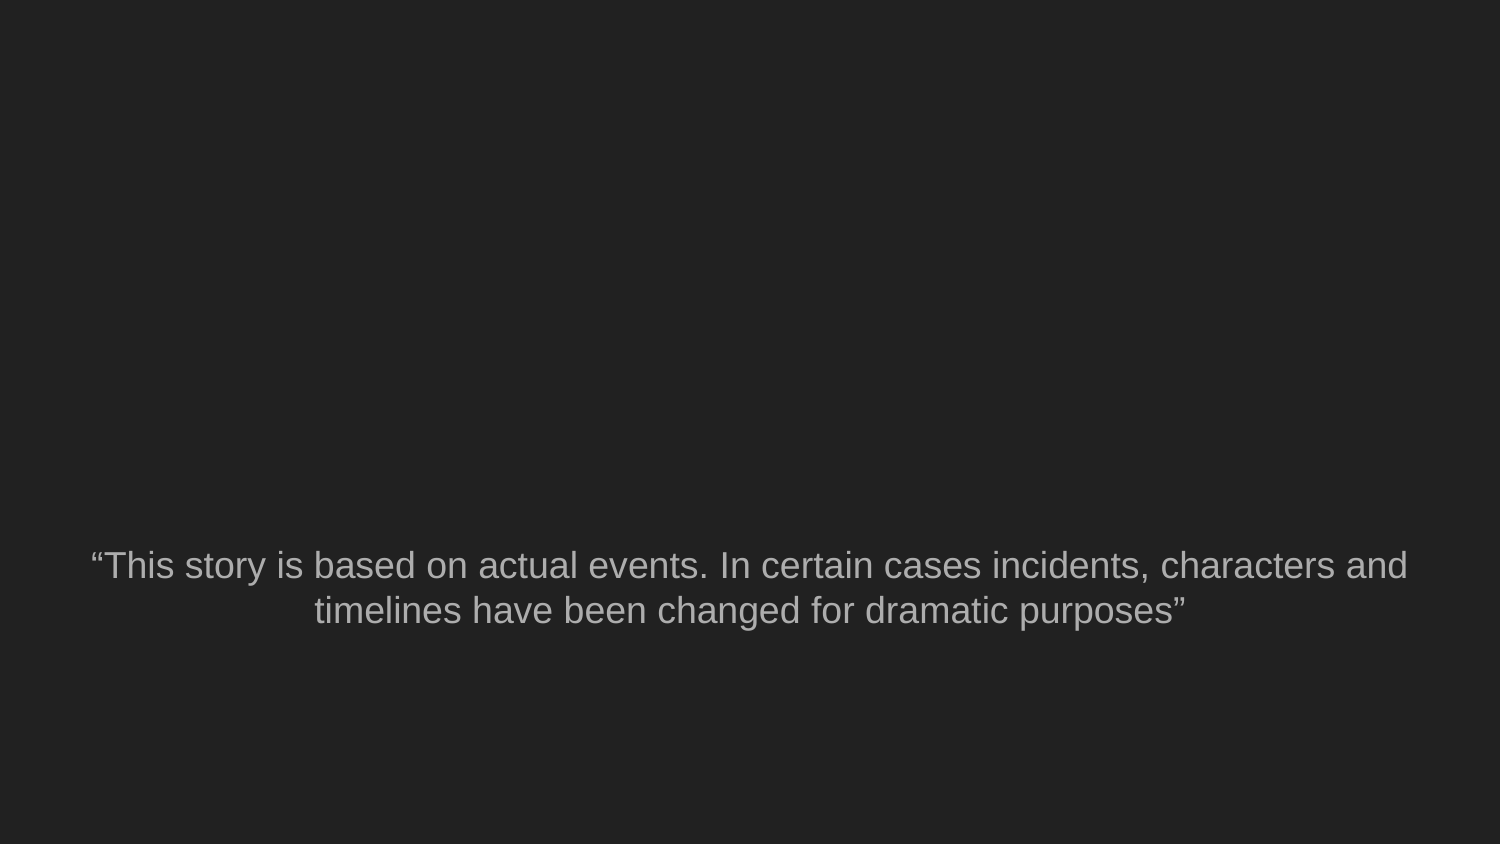

# “This story is based on actual events. In certain cases incidents, characters and timelines have been changed for dramatic purposes”